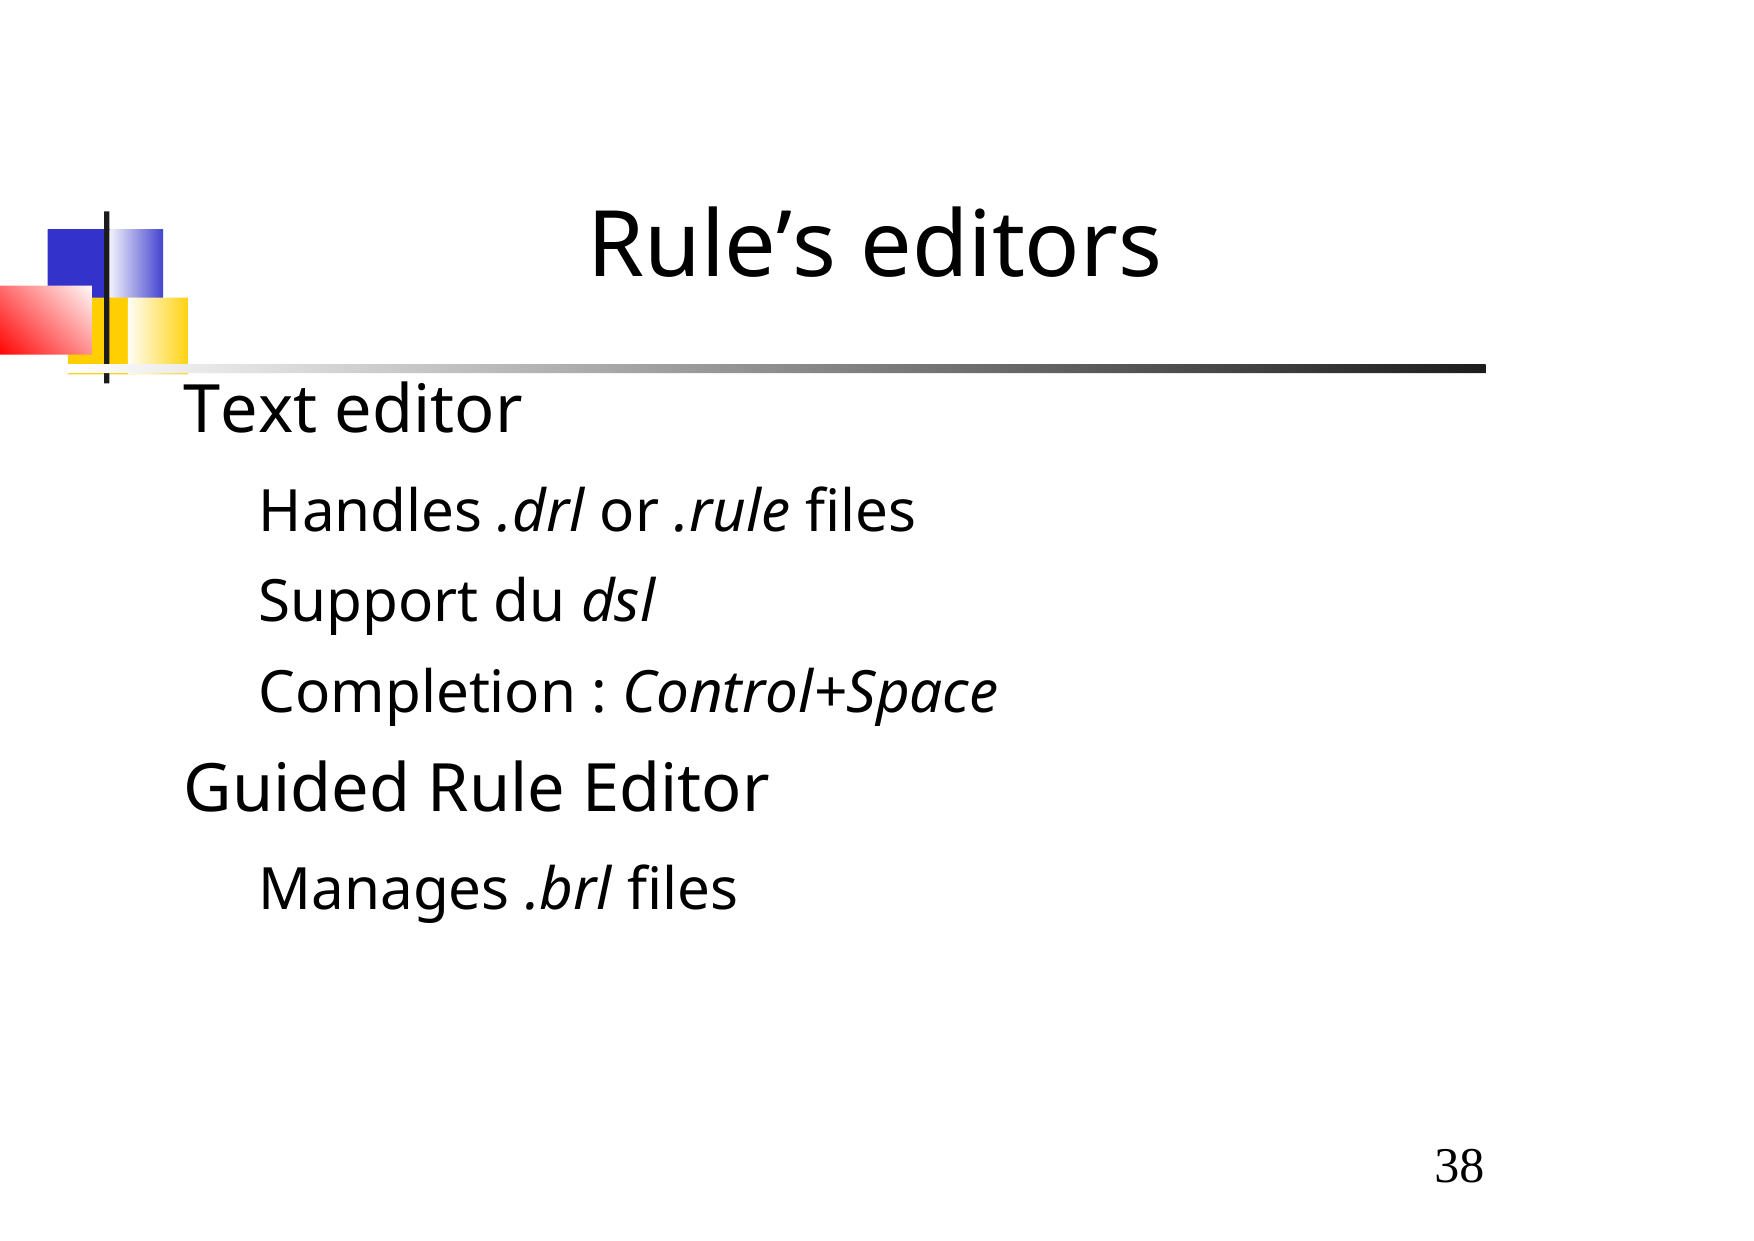

# Rule’s editors
Text editor
Handles .drl or .rule files
Support du dsl
Completion : Control+Space
Guided Rule Editor
Manages .brl files